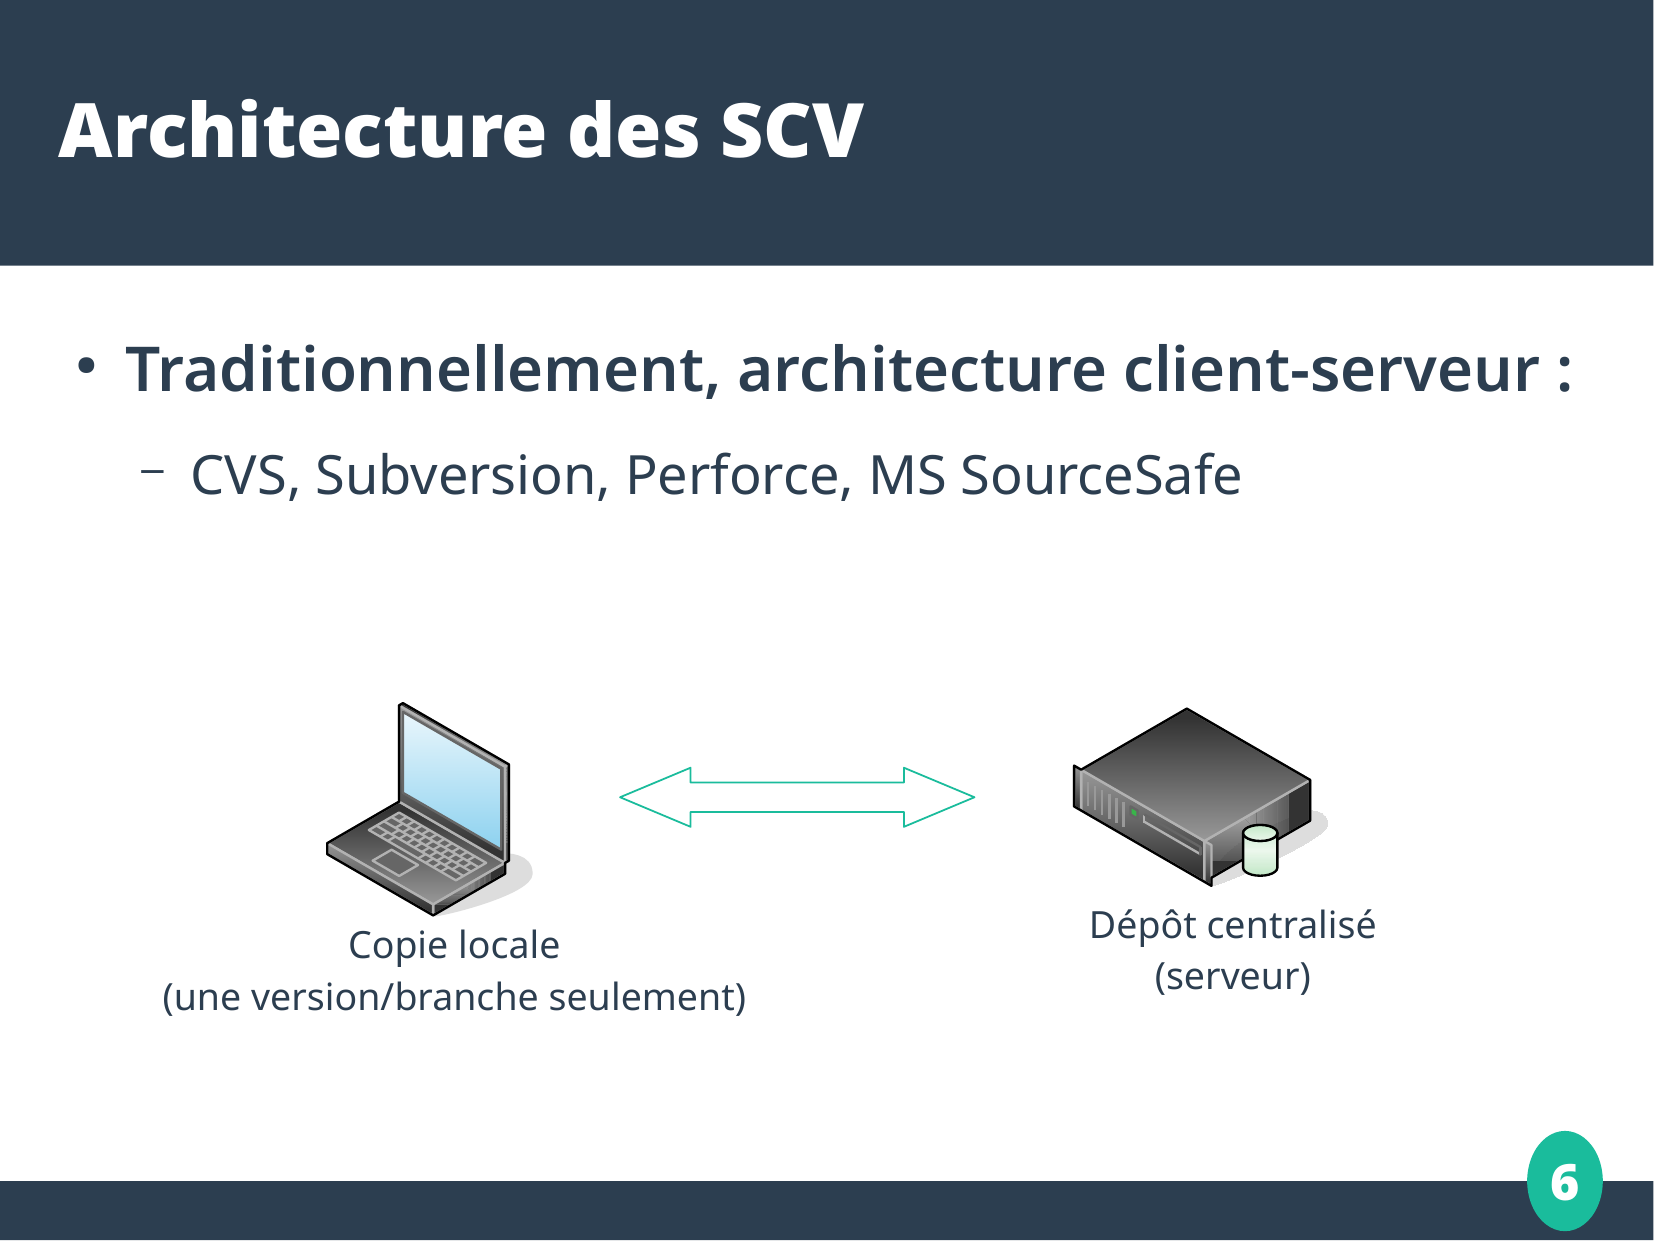

# Architecture des SCV
Traditionnellement, architecture client-serveur :
CVS, Subversion, Perforce, MS SourceSafe
Dépôt centralisé
(serveur)
Copie locale
(une version/branche seulement)